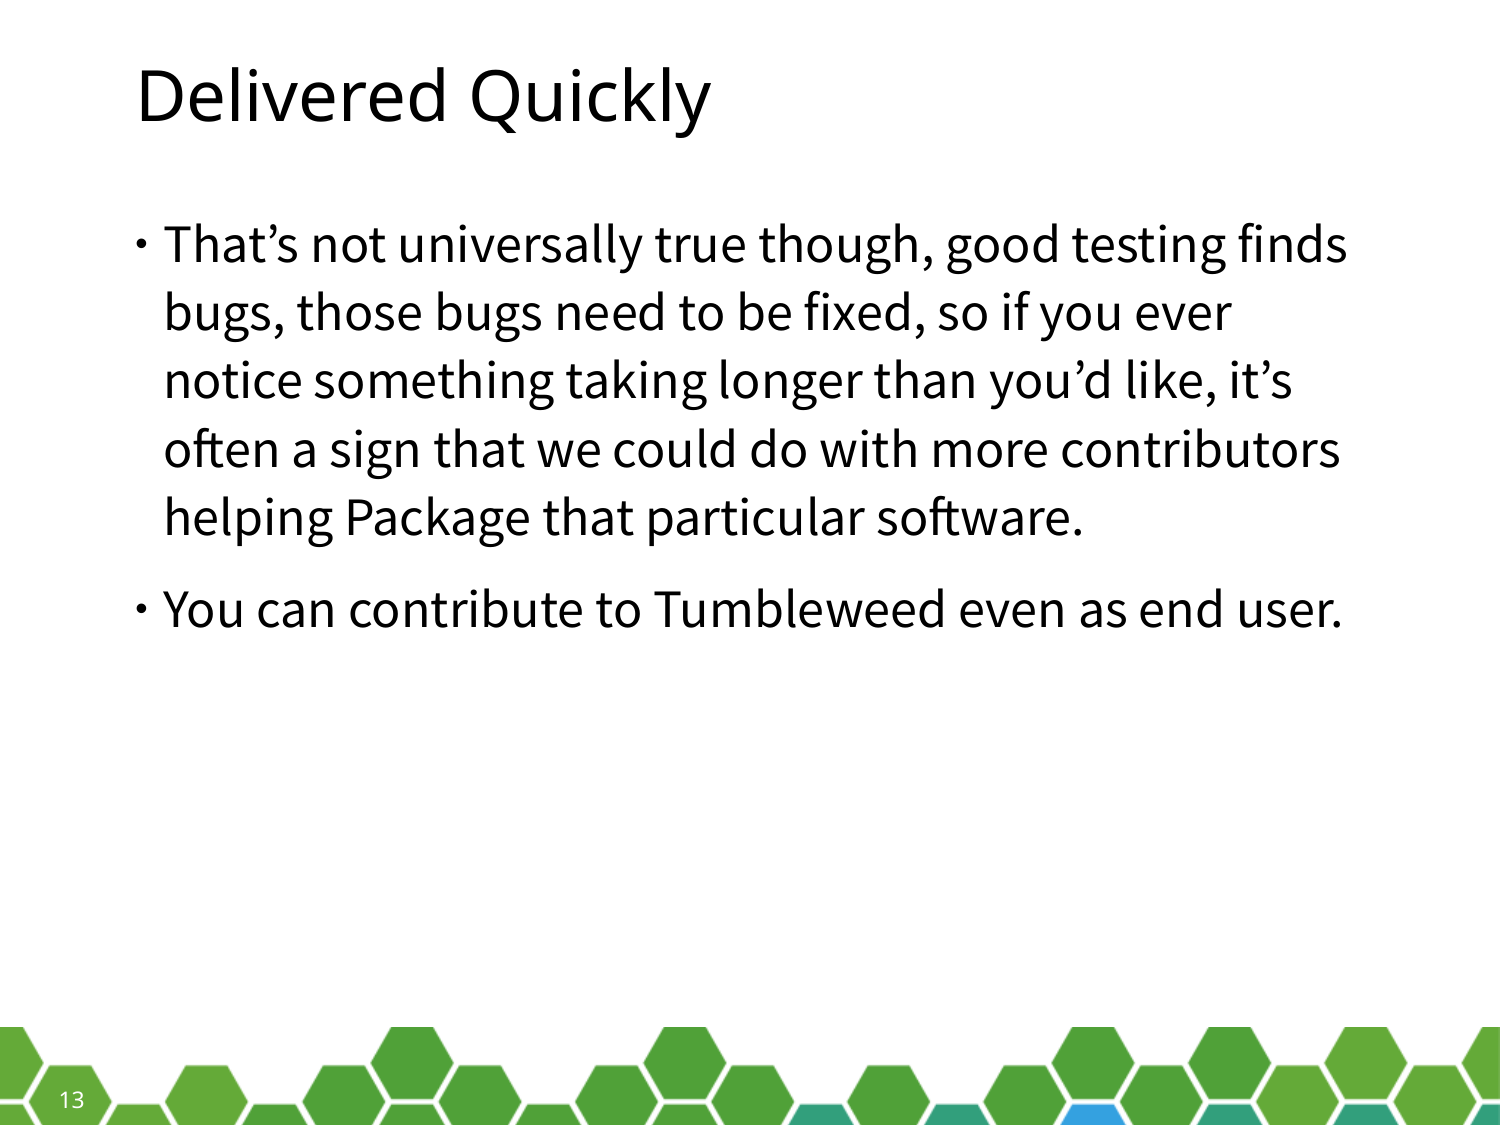

# Delivered Quickly
That’s not universally true though, good testing finds bugs, those bugs need to be fixed, so if you ever notice something taking longer than you’d like, it’s often a sign that we could do with more contributors helping Package that particular software.
You can contribute to Tumbleweed even as end user.